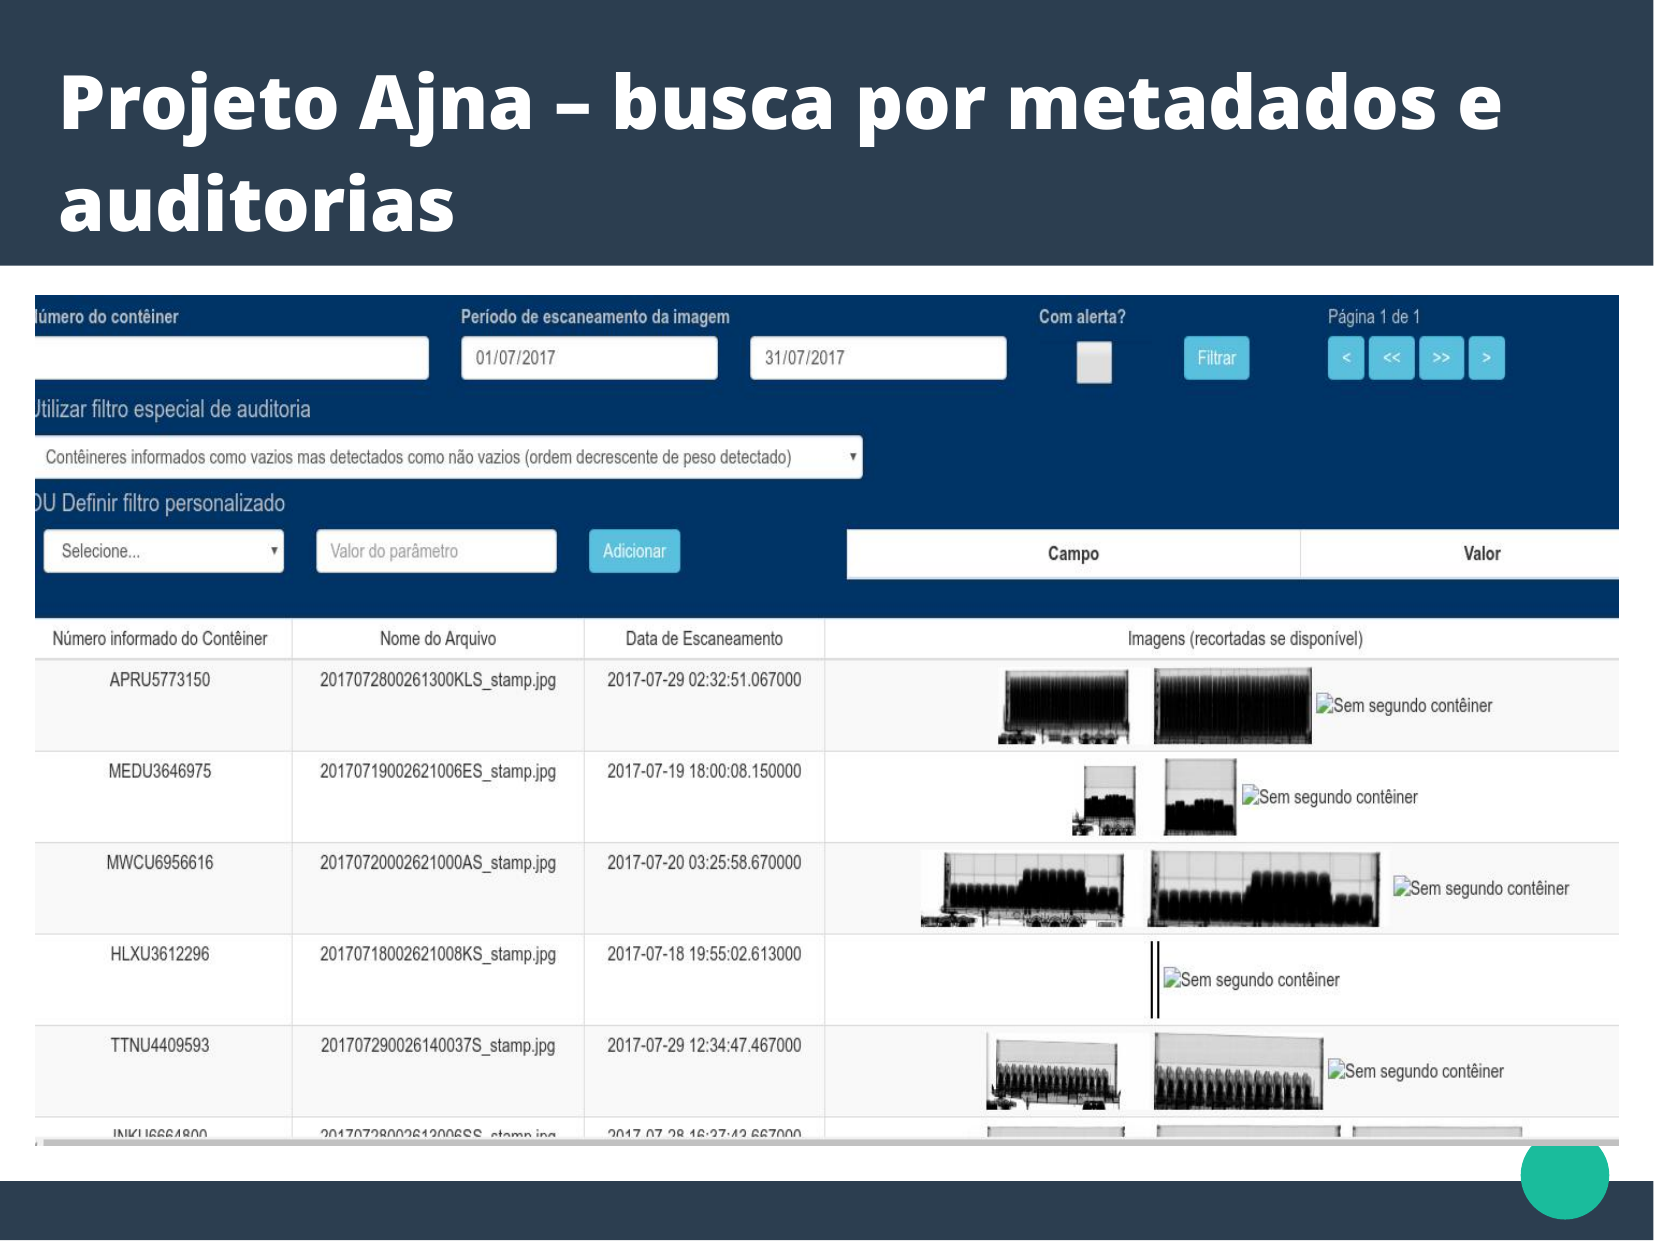

# Projeto Ajna – busca por metadados e auditorias